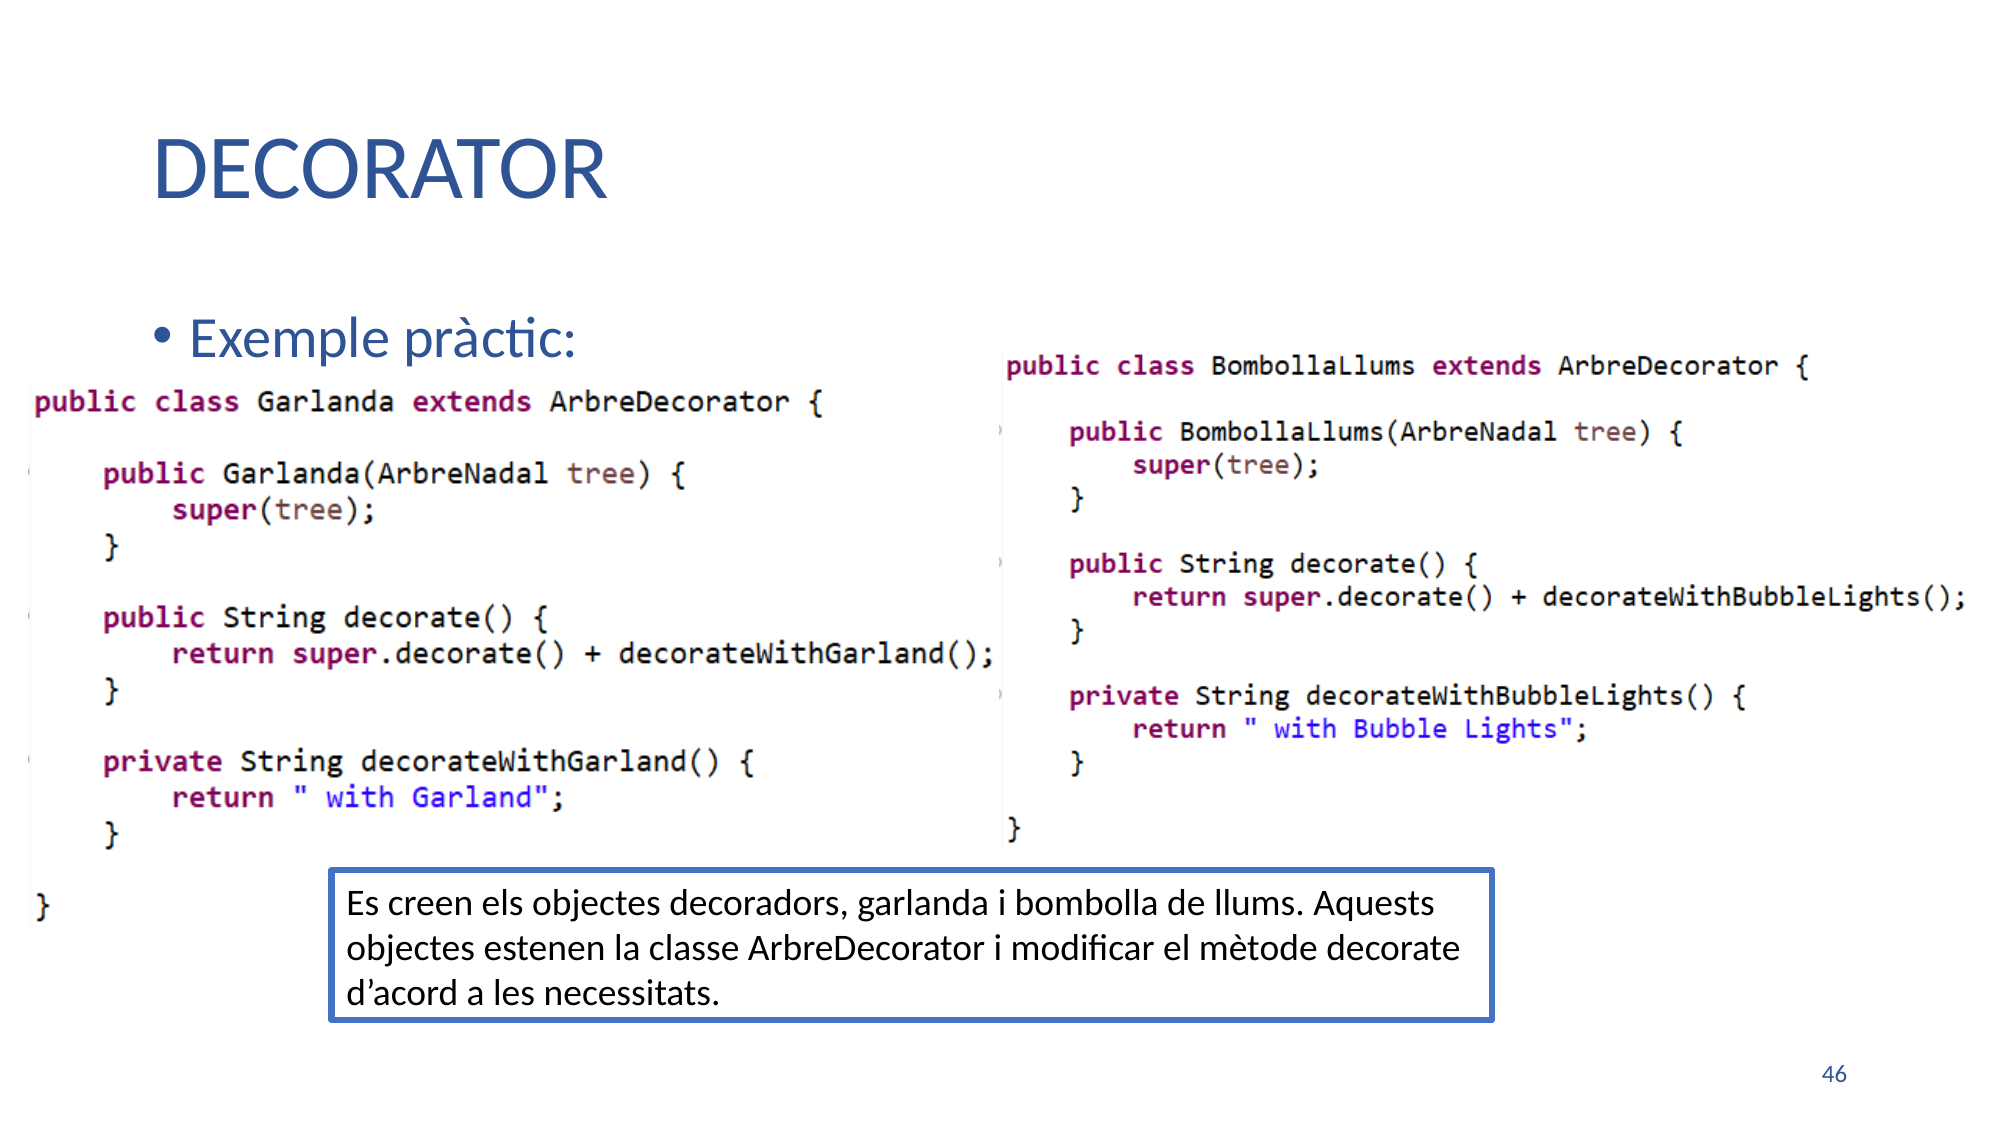

# DECORATOR
Exemple pràctic:
Es creen els objectes decoradors, garlanda i bombolla de llums. Aquests objectes estenen la classe ArbreDecorator i modificar el mètode decorate d’acord a les necessitats.